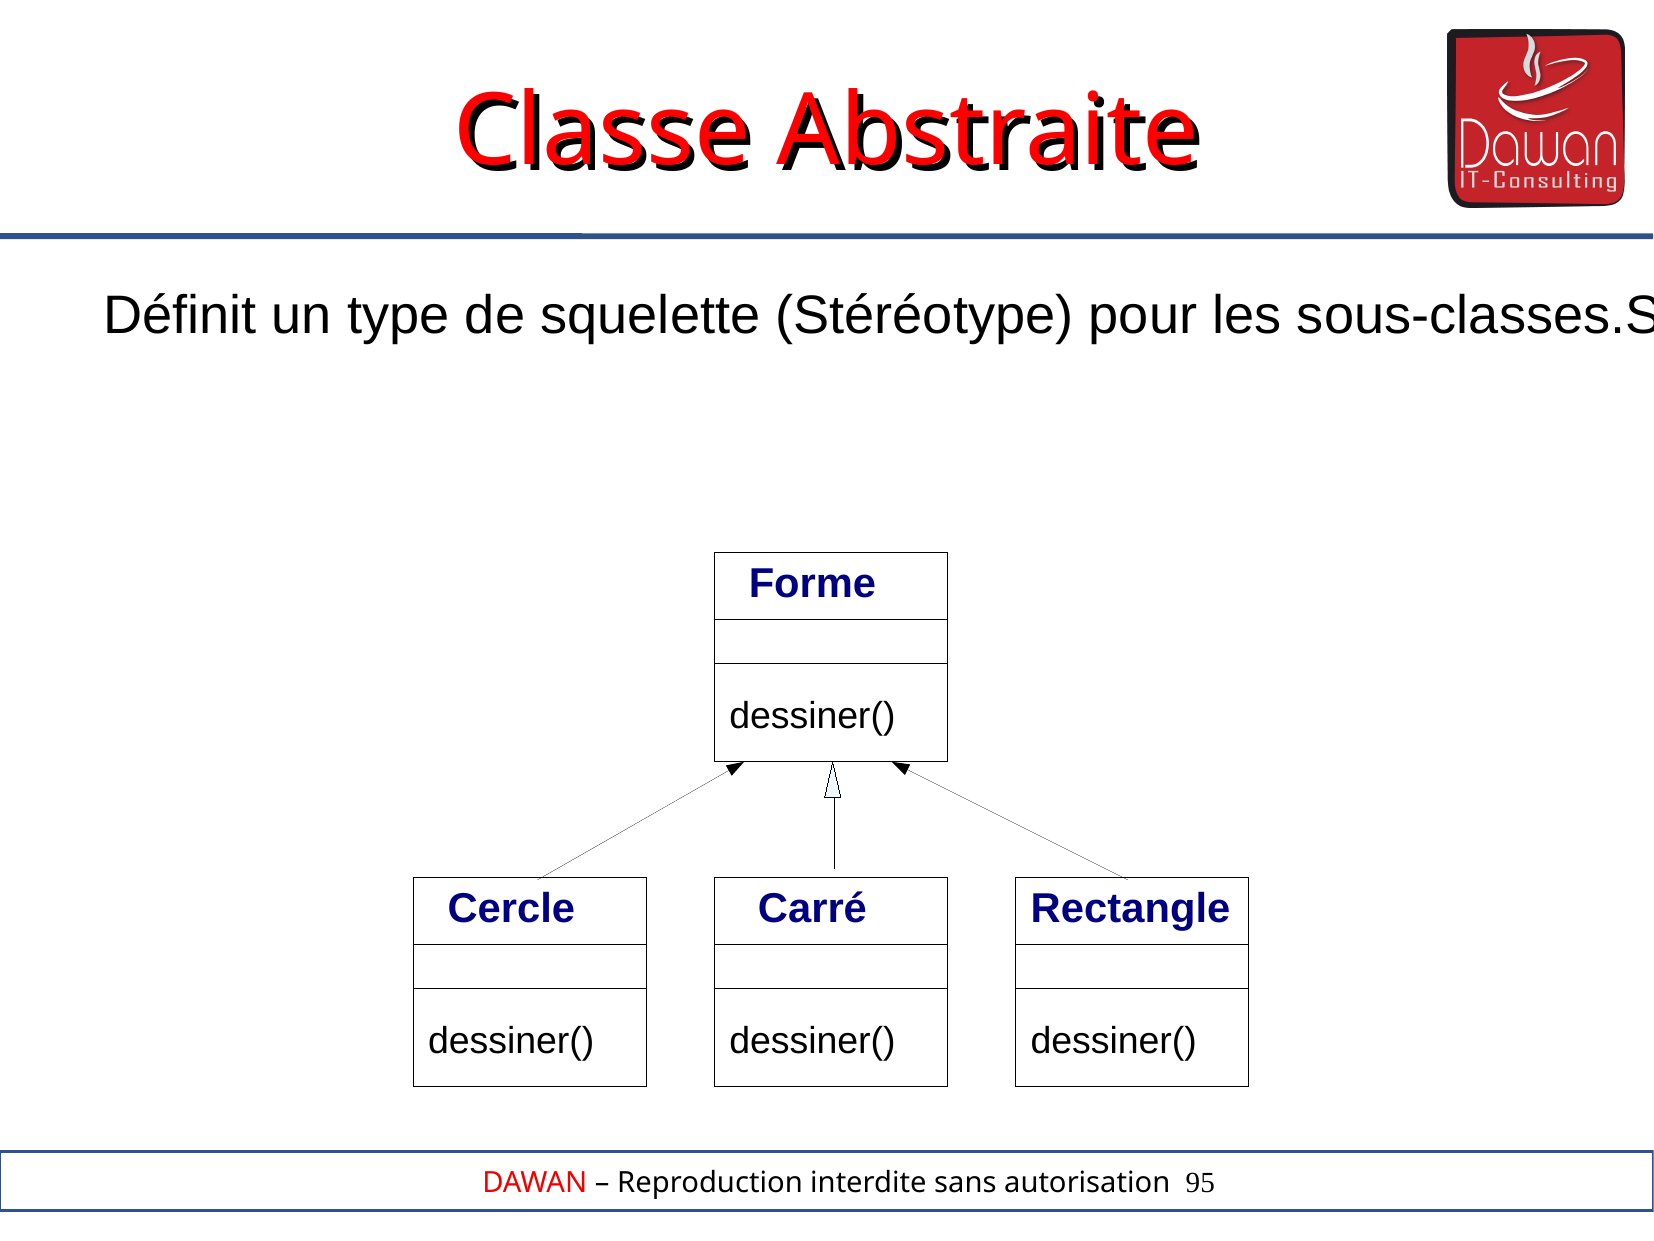

Classe Abstraite
Définit un type de squelette (Stéréotype) pour les sous-classes.Si elle contient des méthodes abstraites, les sous-classes doivent redéfinir le corps des méthodes abstraites.
Forme
dessiner()
Cercle
dessiner()
Carré
dessiner()
Rectangle
dessiner()